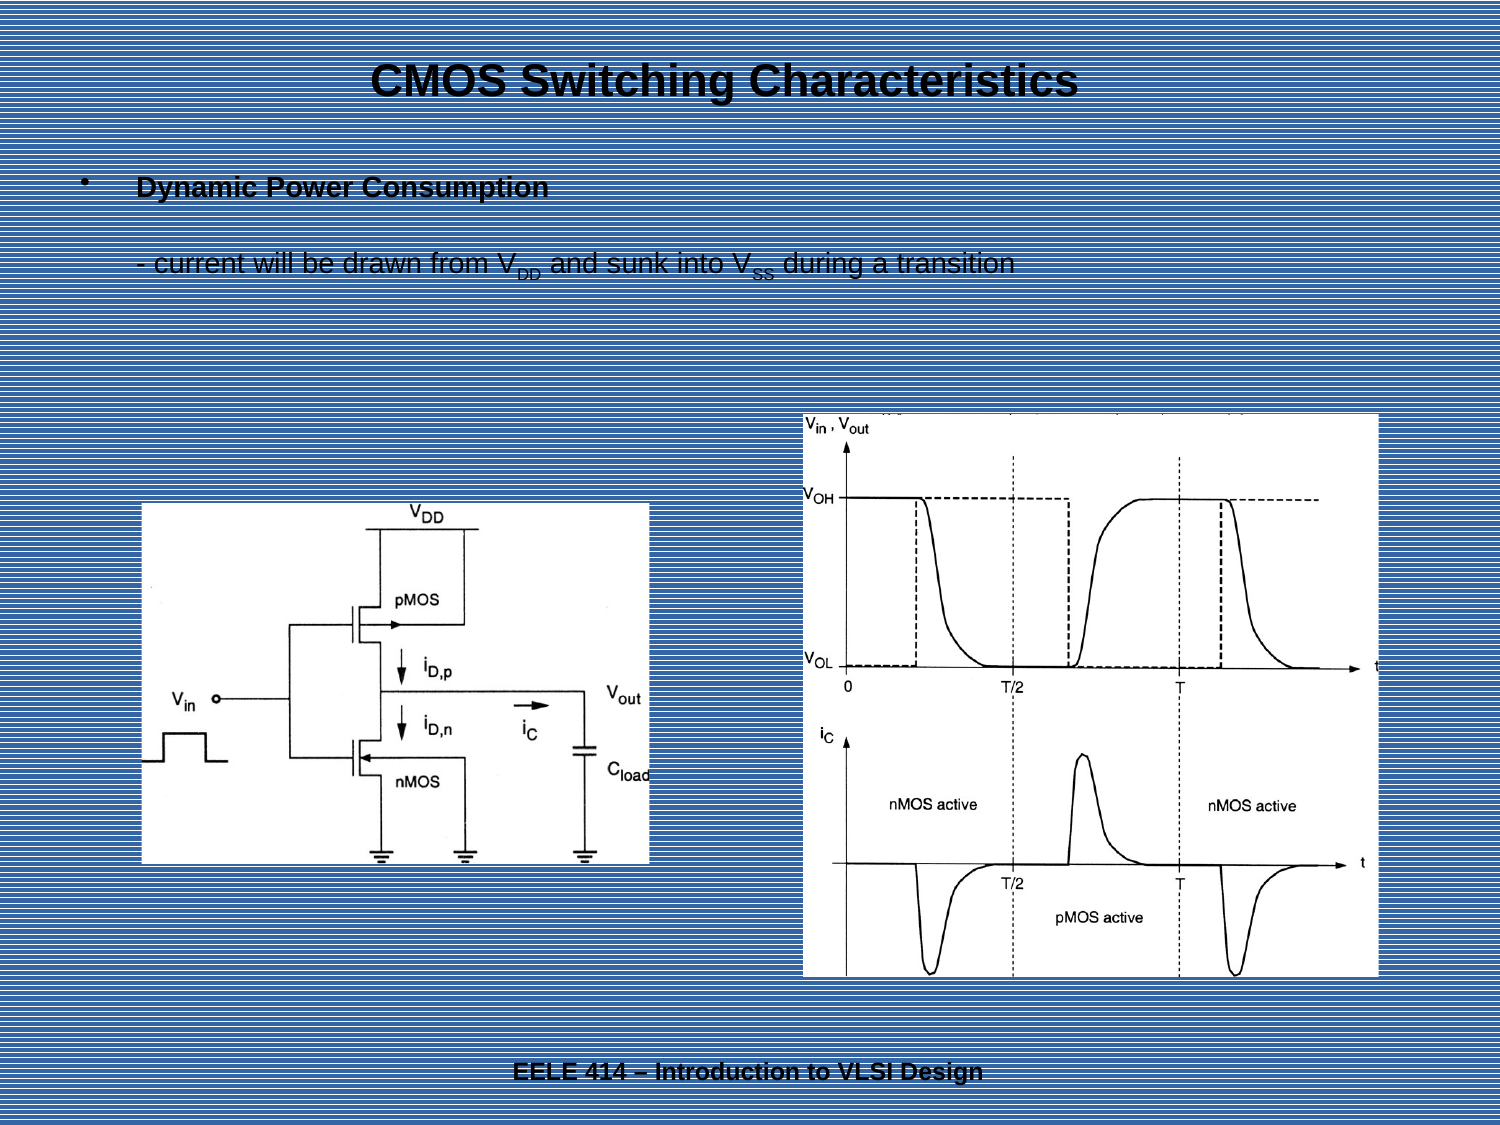

# CMOS Switching Characteristics
Dynamic Power Consumption
	- current will be drawn from VDD and sunk into VSS during a transition